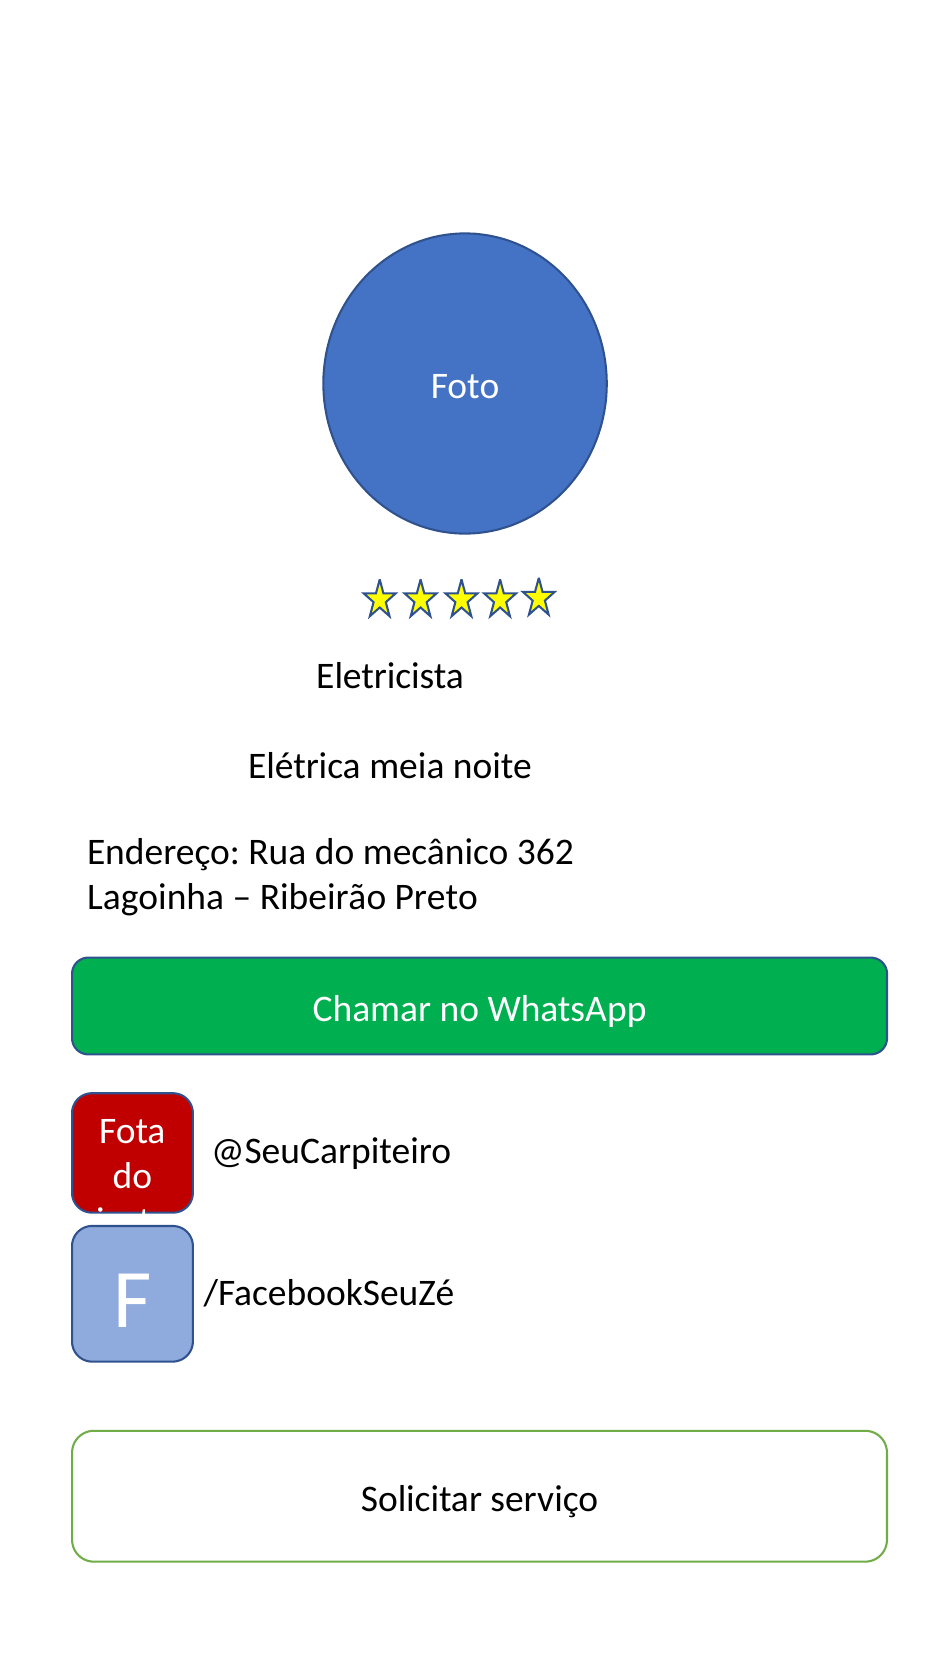

Foto
Eletricista
Elétrica meia noite
Endereço: Rua do mecânico 362
Lagoinha – Ribeirão Preto
Chamar no WhatsApp
Fota do insta
@SeuCarpiteiro
F
/FacebookSeuZé
Solicitar serviço